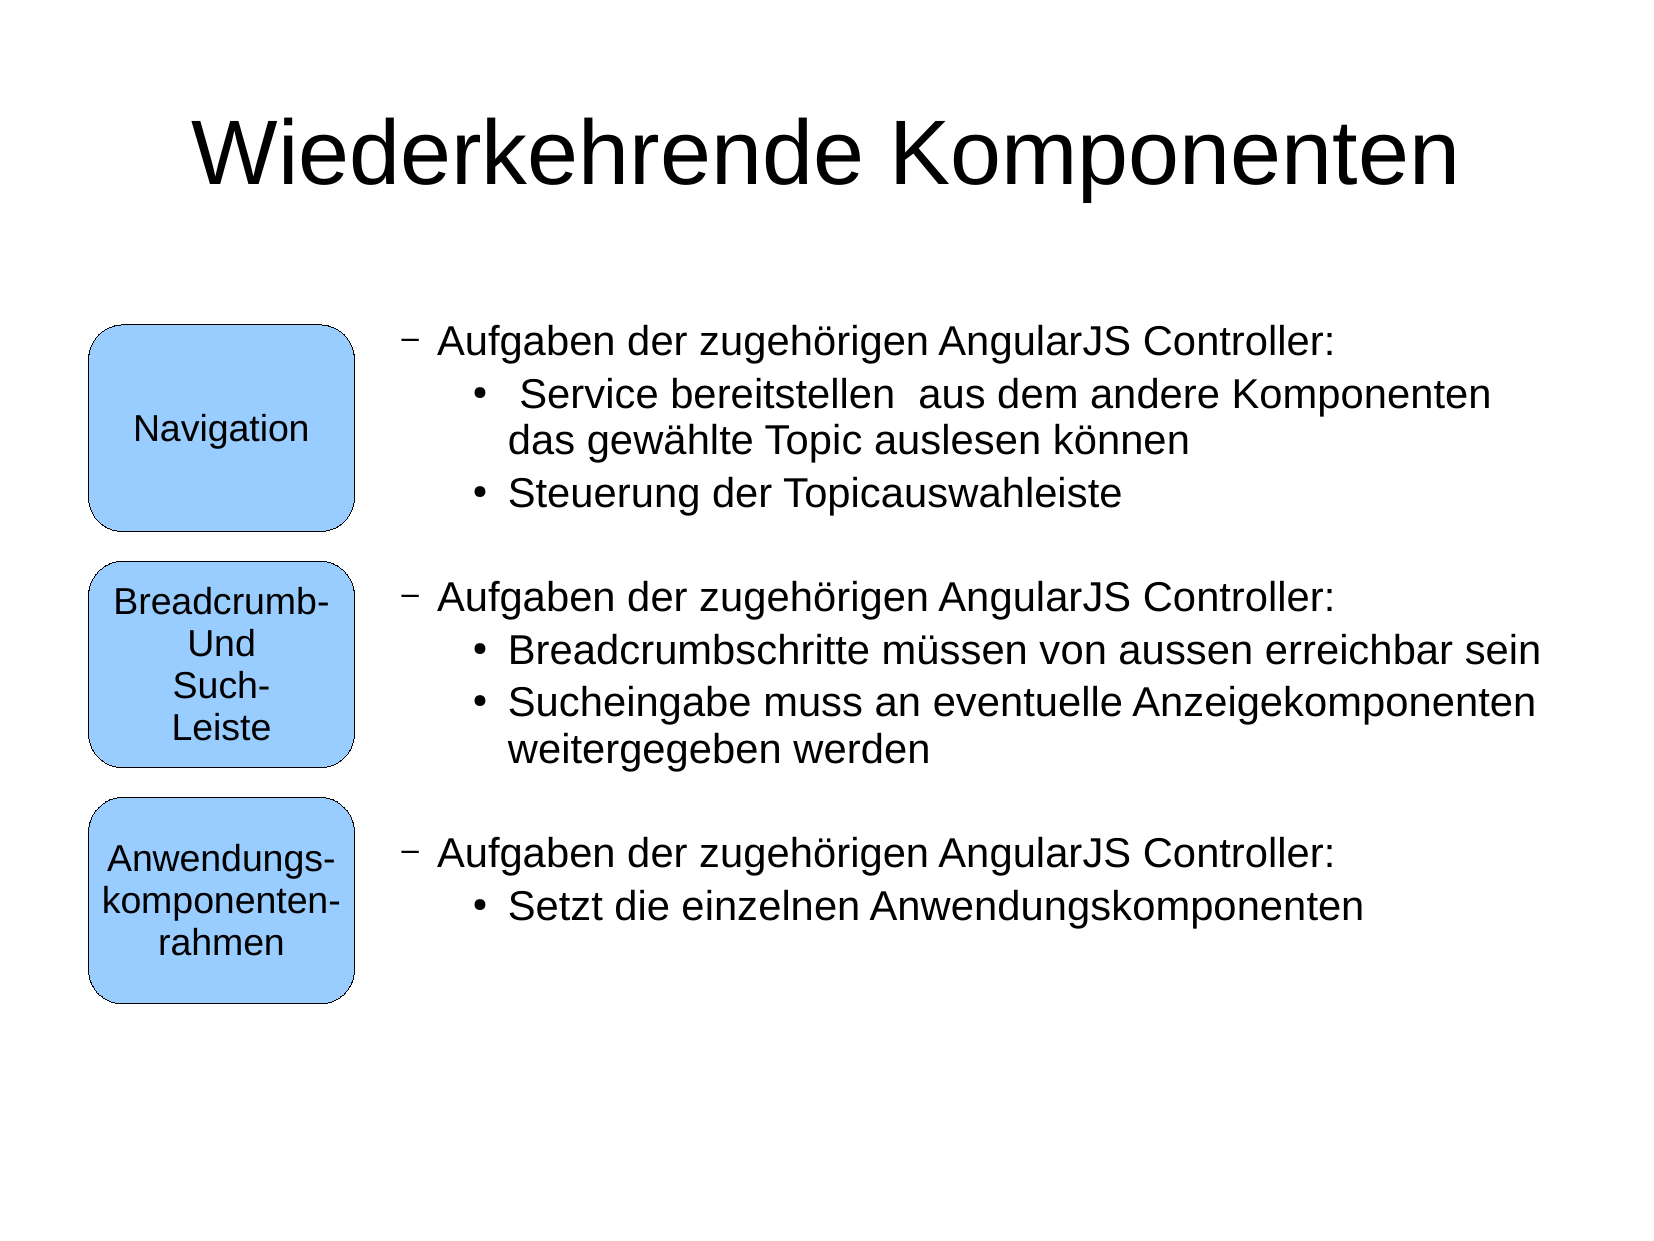

# Wiederkehrende Komponenten
Aufgaben der zugehörigen AngularJS Controller:
 Service bereitstellen aus dem andere Komponenten das gewählte Topic auslesen können
Steuerung der Topicauswahleiste
Aufgaben der zugehörigen AngularJS Controller:
Breadcrumbschritte müssen von aussen erreichbar sein
Sucheingabe muss an eventuelle Anzeigekomponenten weitergegeben werden
Aufgaben der zugehörigen AngularJS Controller:
Setzt die einzelnen Anwendungskomponenten
Navigation
Breadcrumb-
Und
Such-
Leiste
Anwendungs-
komponenten-
rahmen